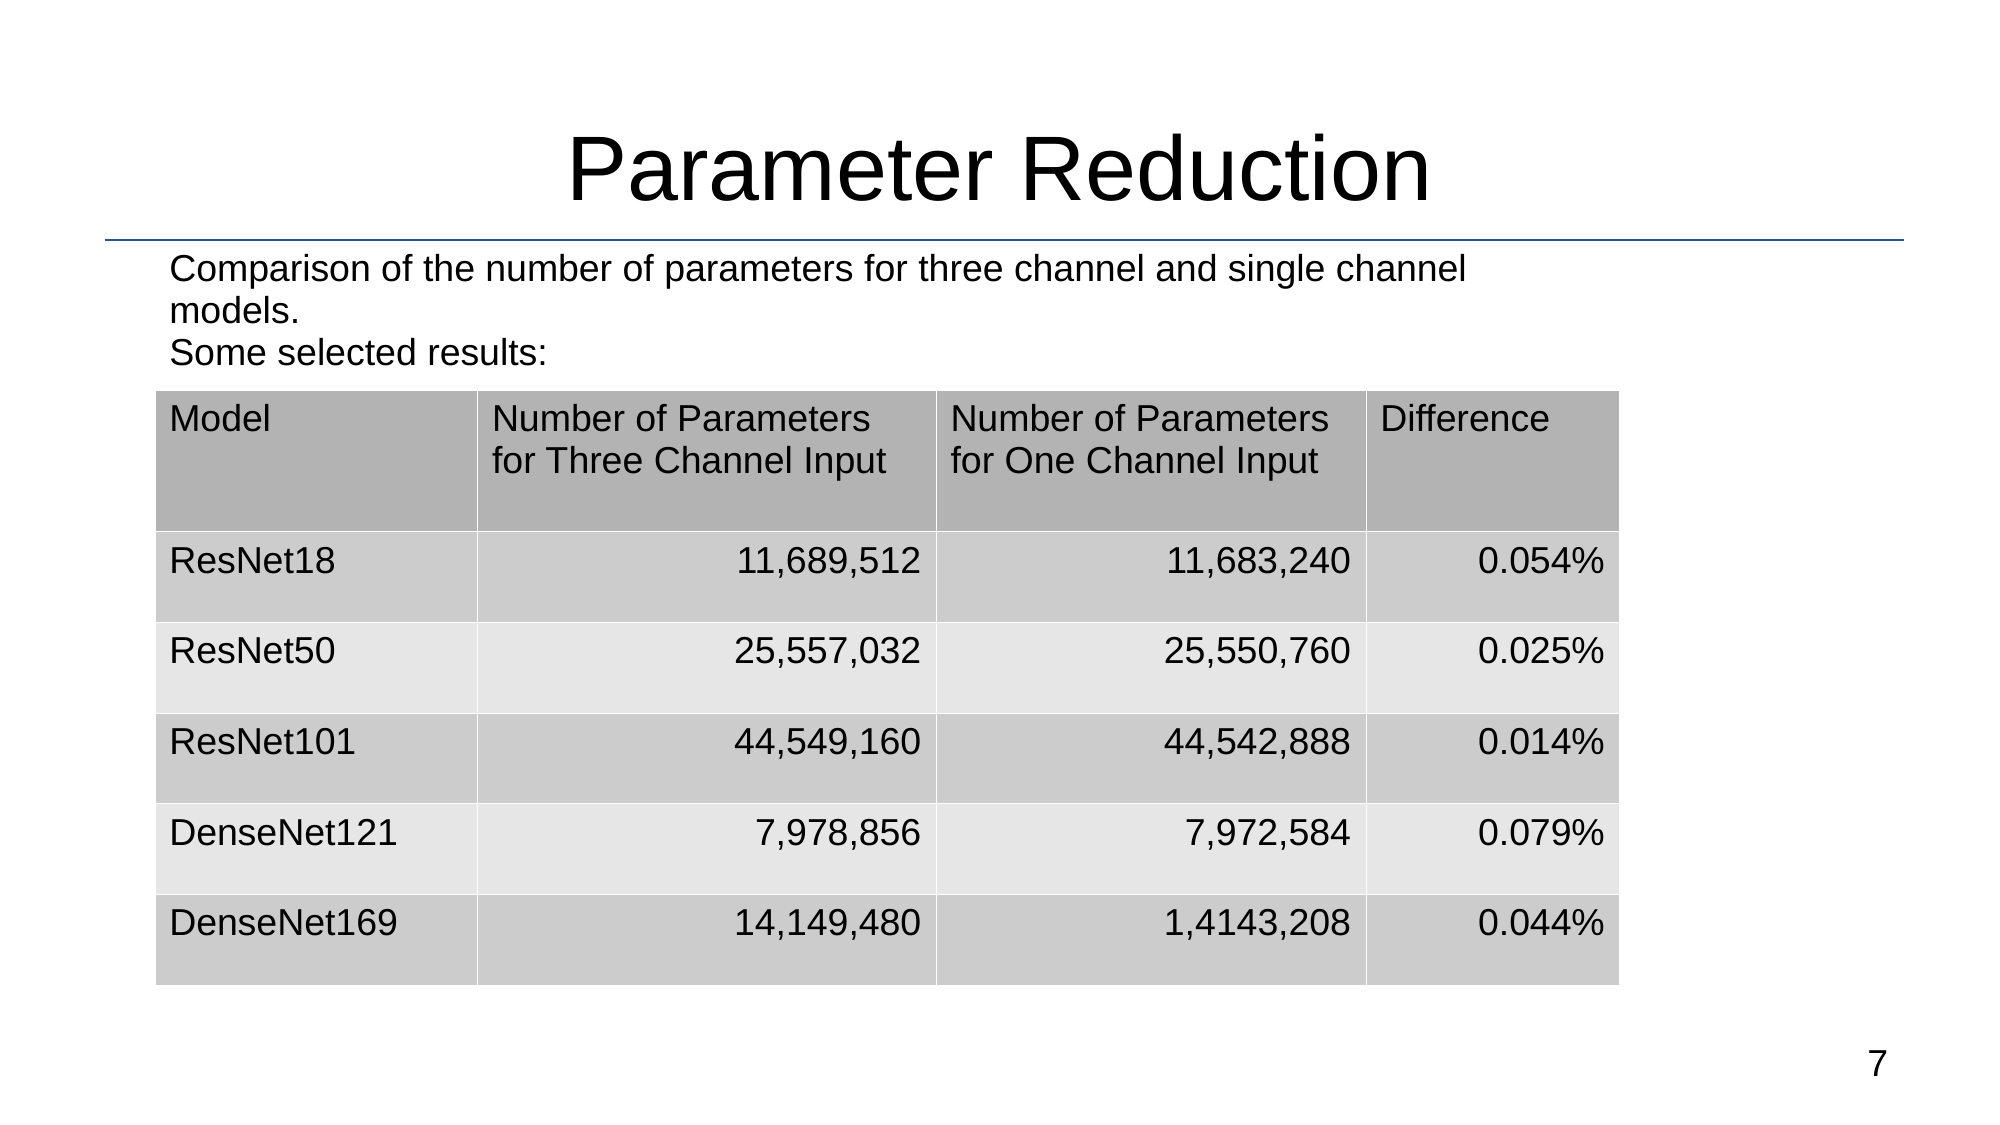

# Parameter Reduction
Comparison of the number of parameters for three channel and single channel models.
Some selected results:
| Model | Number of Parameters for Three Channel Input | Number of Parameters for One Channel Input | Difference |
| --- | --- | --- | --- |
| ResNet18 | 11,689,512 | 11,683,240 | 0.054% |
| ResNet50 | 25,557,032 | 25,550,760 | 0.025% |
| ResNet101 | 44,549,160 | 44,542,888 | 0.014% |
| DenseNet121 | 7,978,856 | 7,972,584 | 0.079% |
| DenseNet169 | 14,149,480 | 1,4143,208 | 0.044% |